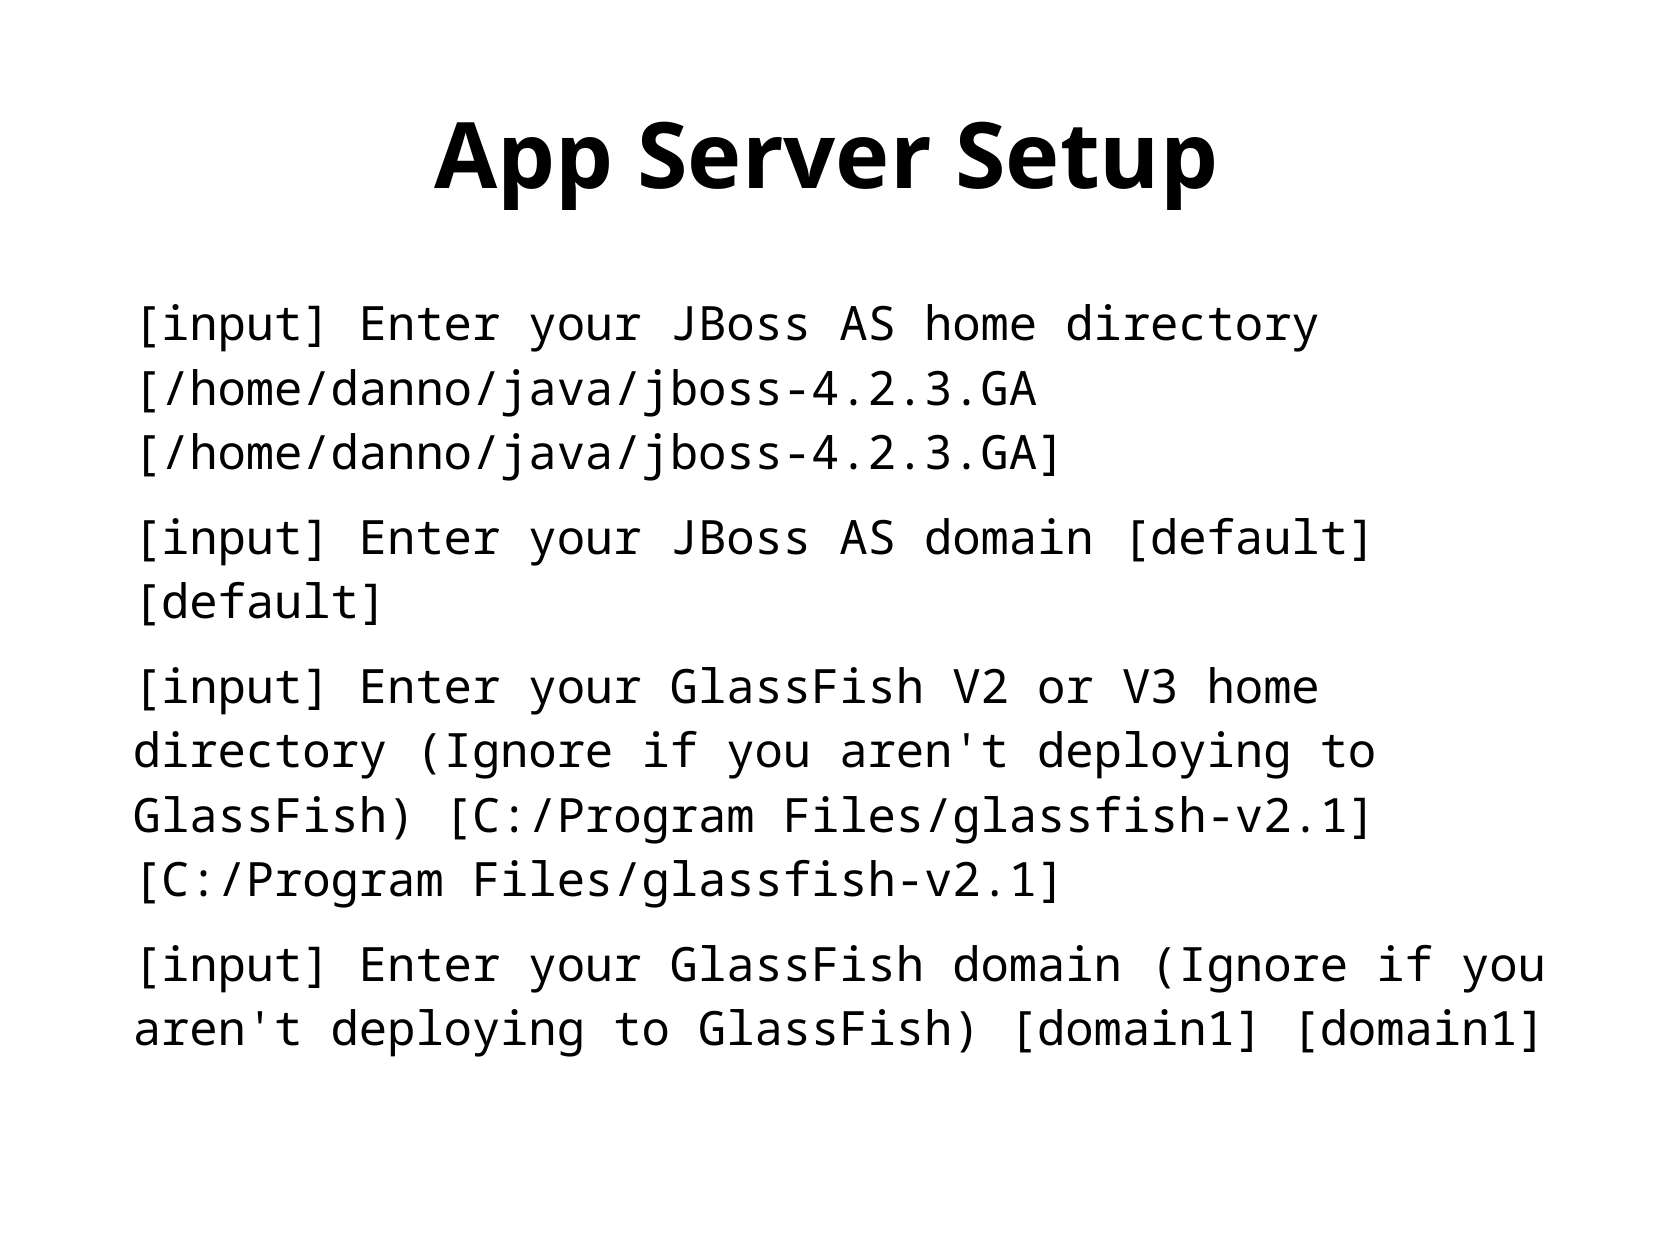

# App Server Setup
[input] Enter your JBoss AS home directory [/home/danno/java/jboss-4.2.3.GA [/home/danno/java/jboss-4.2.3.GA]
[input] Enter your JBoss AS domain [default] [default]
[input] Enter your GlassFish V2 or V3 home directory (Ignore if you aren't deploying to GlassFish) [C:/Program Files/glassfish-v2.1] [C:/Program Files/glassfish-v2.1]
[input] Enter your GlassFish domain (Ignore if you aren't deploying to GlassFish) [domain1] [domain1]